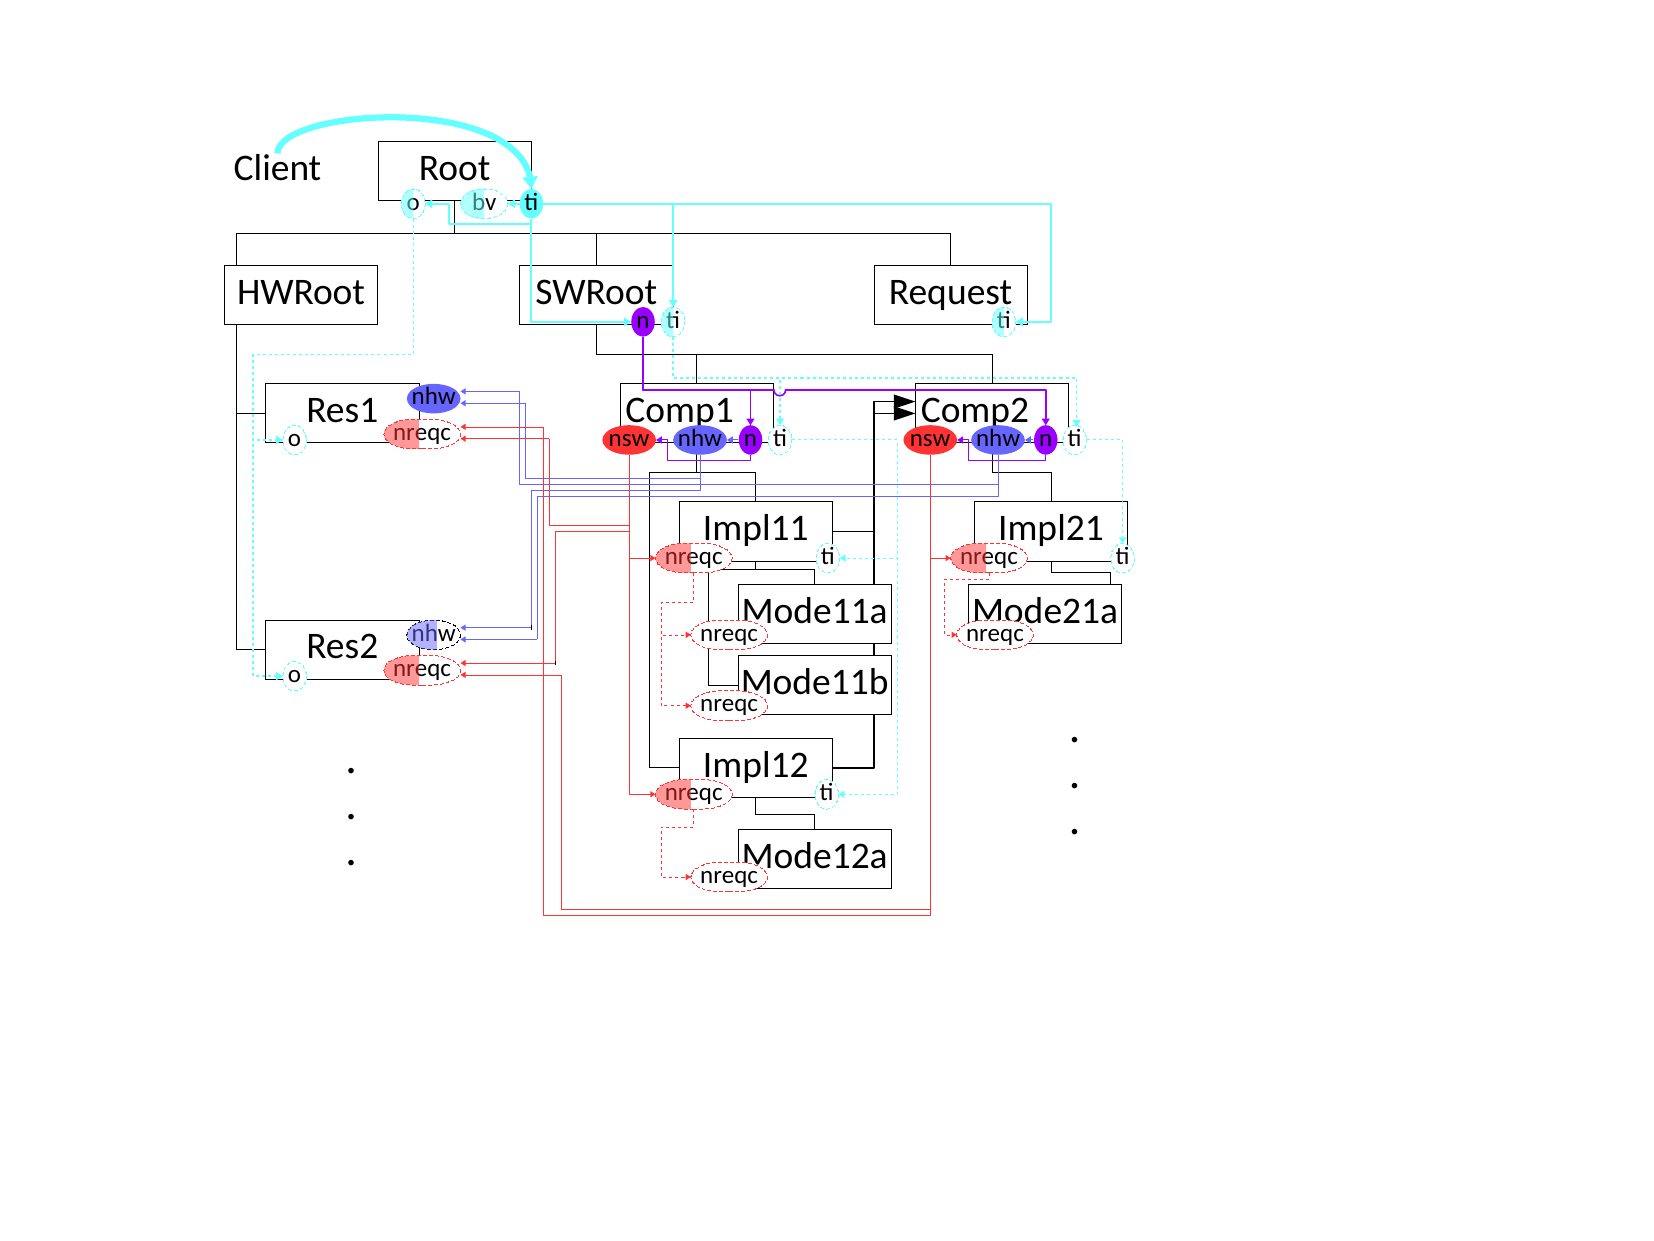

Root
Client
o
bv
ti
HWRoot
SWRoot
Request
n
ti
ti
Res1
nhw
Comp1
Comp2
nreqc
o
nsw
nhw
n
ti
nsw
nhw
n
ti
Impl11
Impl21
nreqc
ti
nreqc
ti
Mode11a
Mode21a
Res2
nhw
nreqc
nreqc
nreqc
Mode11b
.
.
.
o
nreqc
.
.
.
Impl12
nreqc
ti
Mode12a
nreqc